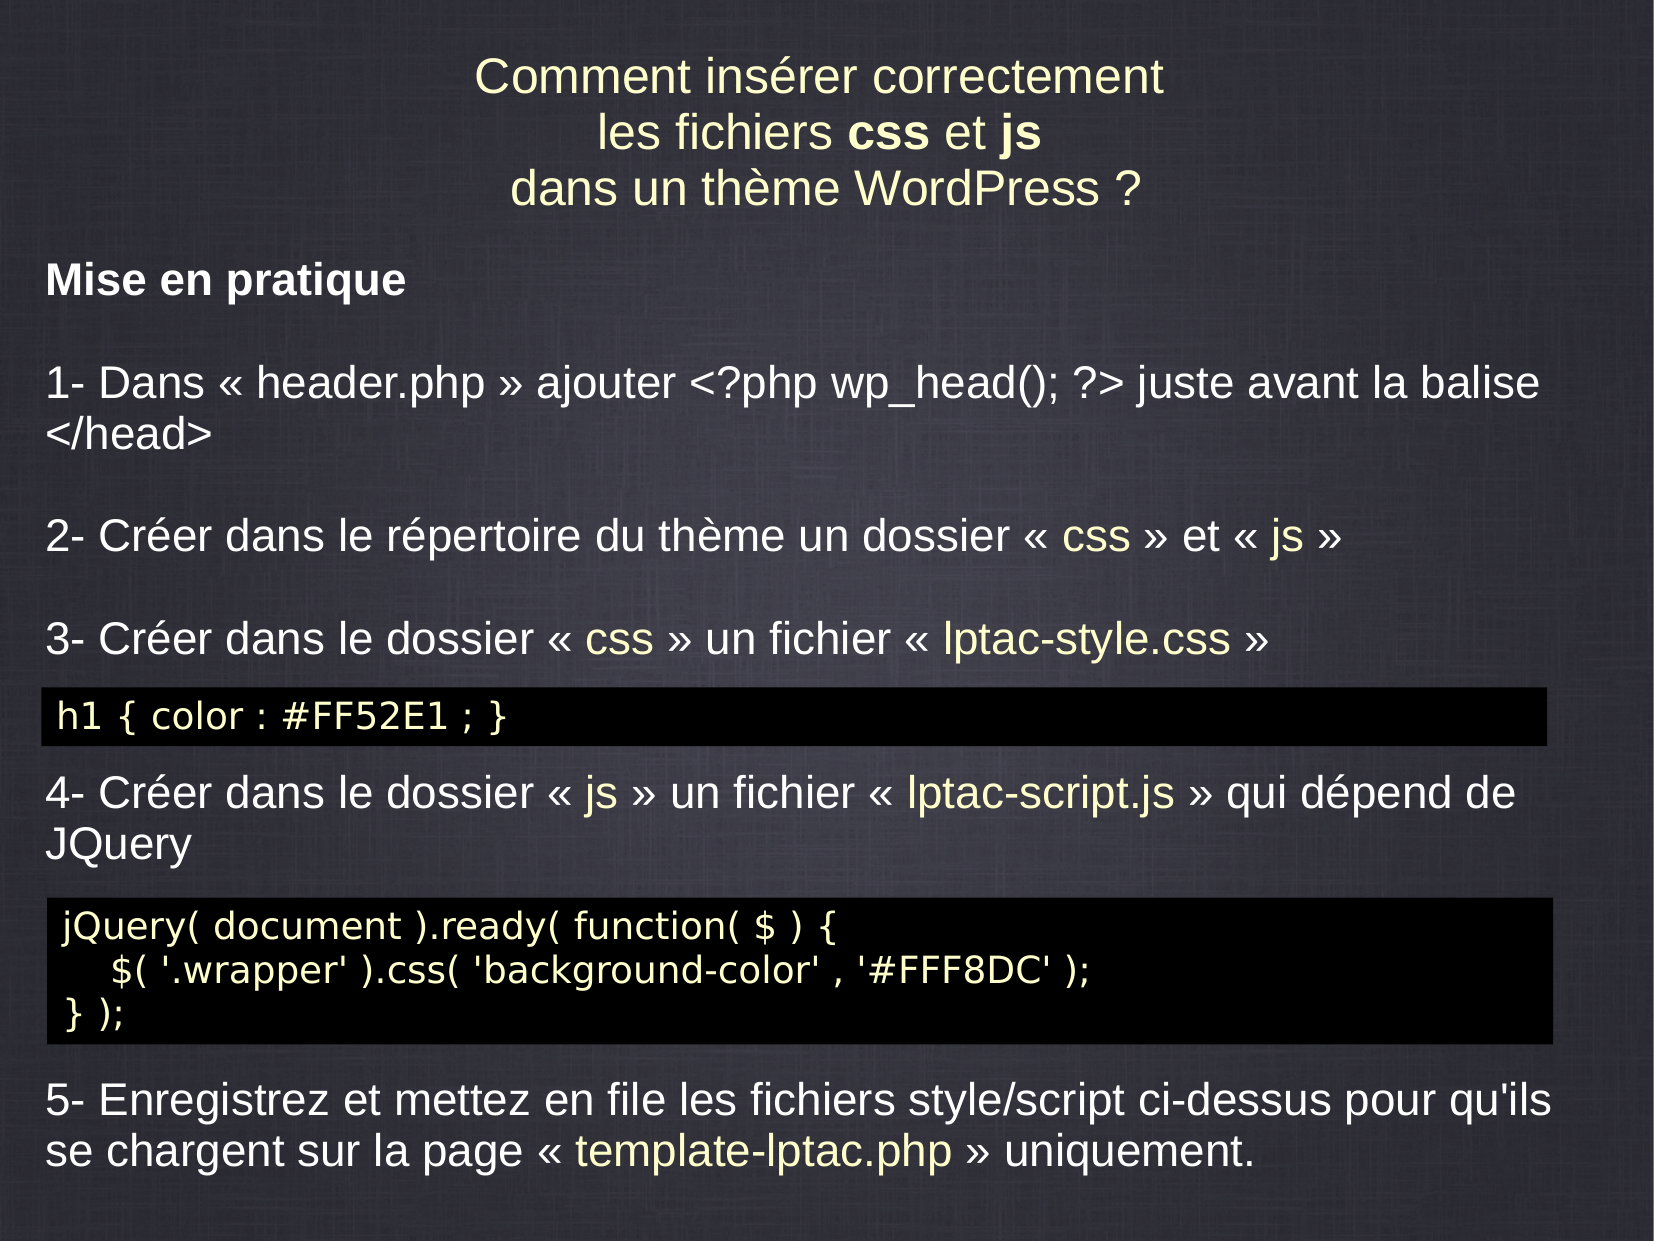

Comment insérer correctement
les fichiers css et js
dans un thème WordPress ?
Mise en pratique
1- Dans « header.php » ajouter <?php wp_head(); ?> juste avant la balise </head>
2- Créer dans le répertoire du thème un dossier « css » et « js »
3- Créer dans le dossier « css » un fichier « lptac-style.css »
4- Créer dans le dossier « js » un fichier « lptac-script.js » qui dépend de JQuery
5- Enregistrez et mettez en file les fichiers style/script ci-dessus pour qu'ils se chargent sur la page « template-lptac.php » uniquement.
h1 { color : #FF52E1 ; }
jQuery( document ).ready( function( $ ) {
 $( '.wrapper' ).css( 'background-color' , '#FFF8DC' );
} );